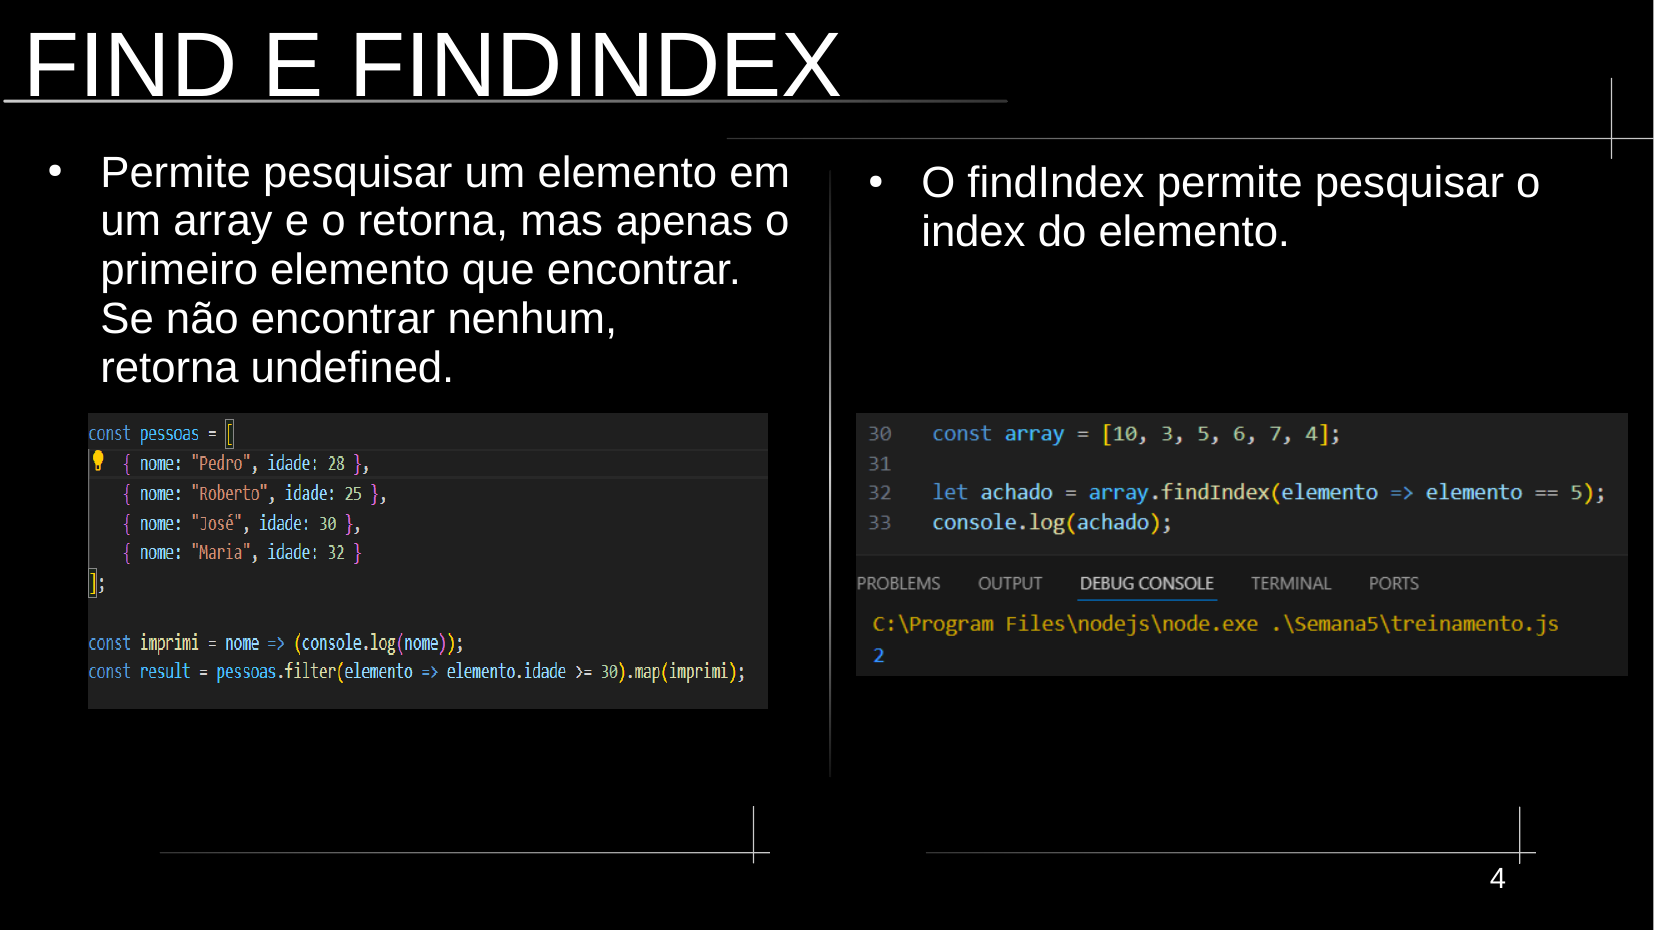

# FIND E FINDINDEX
Permite pesquisar um elemento em um array e o retorna, mas apenas o primeiro elemento que encontrar. Se não encontrar nenhum, retorna undefined.
O findIndex permite pesquisar o index do elemento.
4